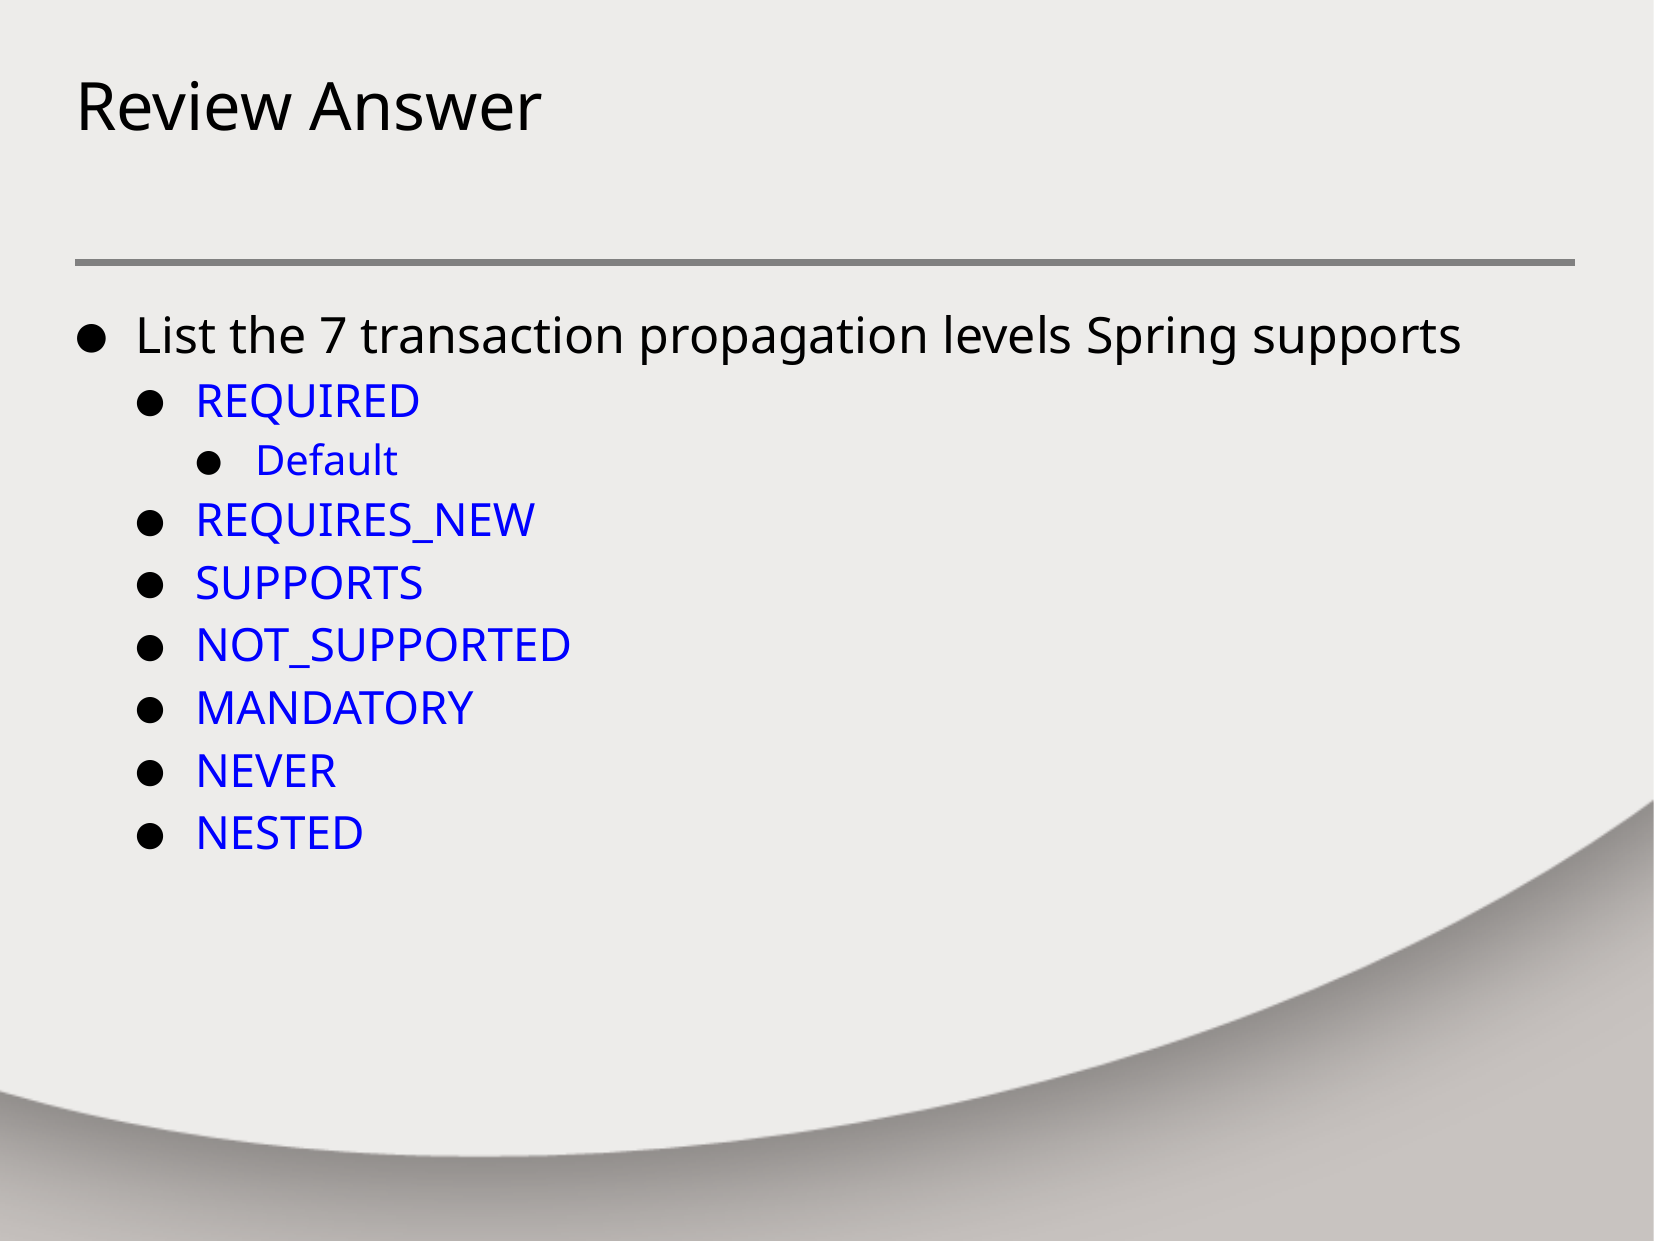

# Review Answer
List the 7 transaction propagation levels Spring supports
REQUIRED
Default
REQUIRES_NEW
SUPPORTS
NOT_SUPPORTED
MANDATORY
NEVER
NESTED